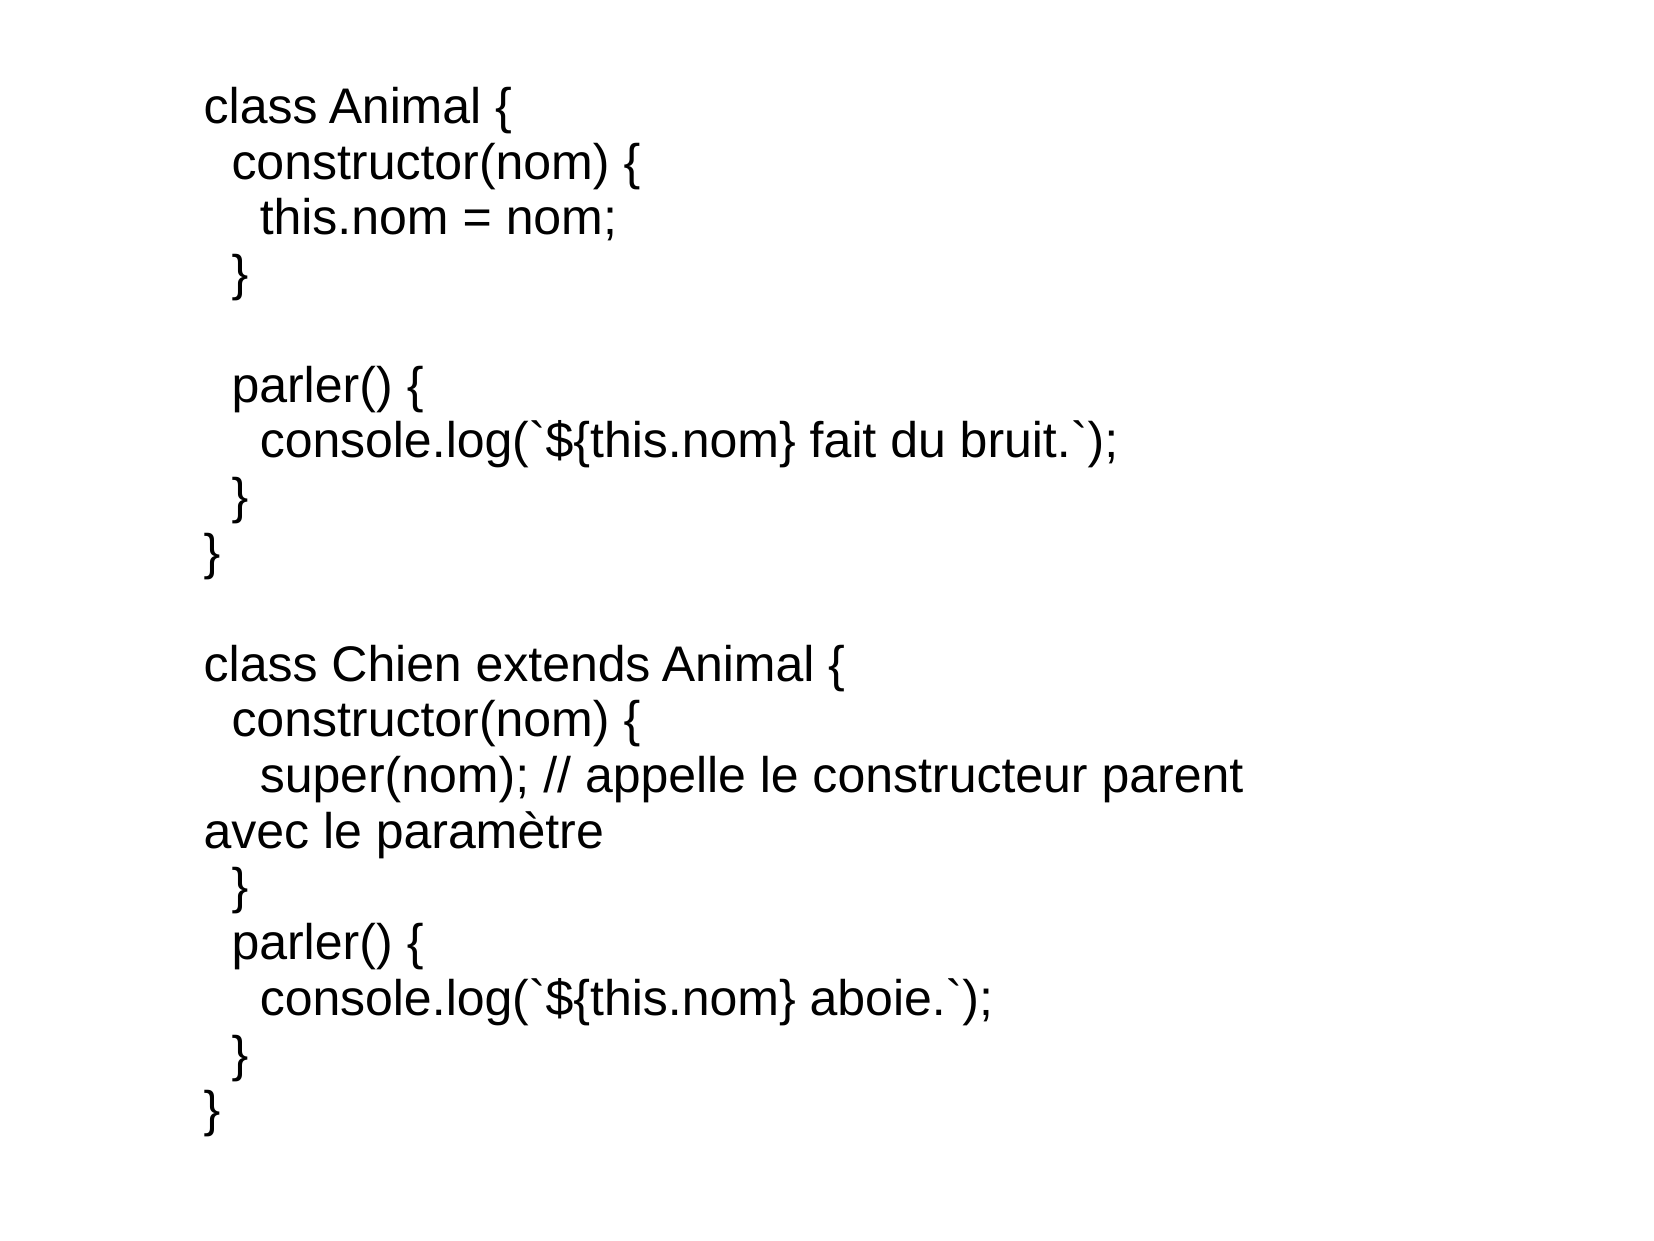

class Animal {
 constructor(nom) {
 this.nom = nom;
 }
 parler() {
 console.log(`${this.nom} fait du bruit.`);
 }
}
class Chien extends Animal {
 constructor(nom) {
 super(nom); // appelle le constructeur parent avec le paramètre
 }
 parler() {
 console.log(`${this.nom} aboie.`);
 }
}